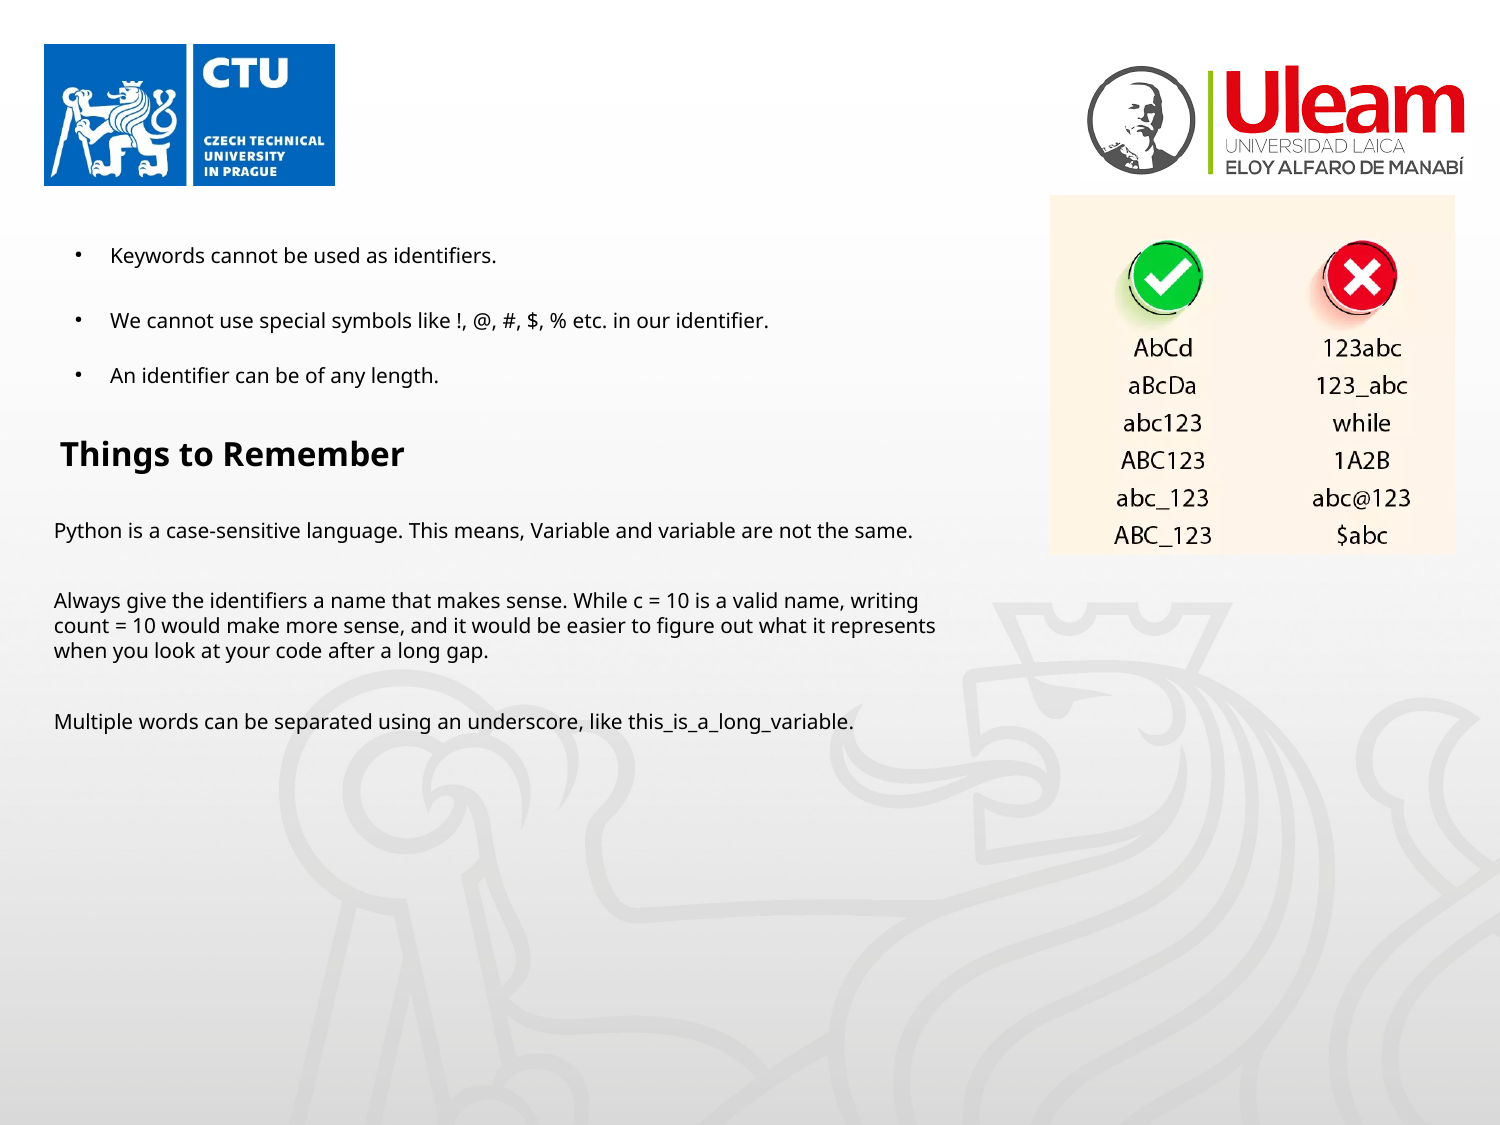

Keywords cannot be used as identifiers.
We cannot use special symbols like !, @, #, $, % etc. in our identifier.
An identifier can be of any length.
Things to Remember
Python is a case-sensitive language. This means, Variable and variable are not the same.
Always give the identifiers a name that makes sense. While c = 10 is a valid name, writing count = 10 would make more sense, and it would be easier to figure out what it represents when you look at your code after a long gap.
Multiple words can be separated using an underscore, like this_is_a_long_variable.